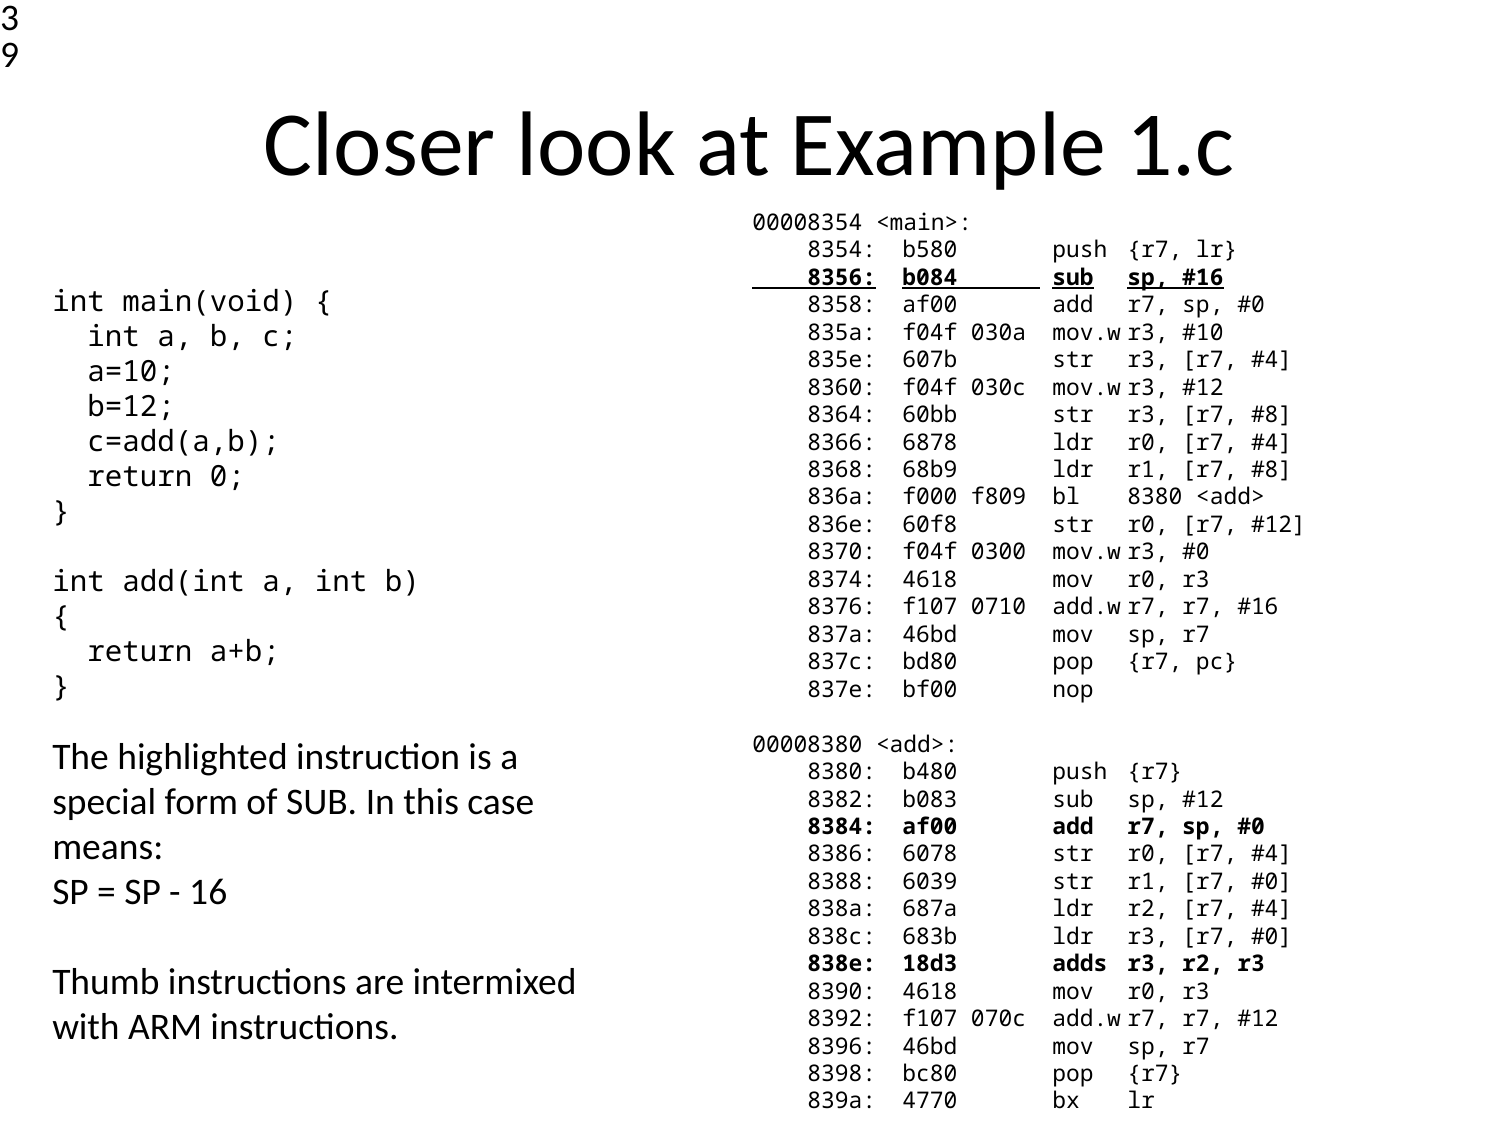

# Closer look at Example 1.c
00008354 <main>:
 8354:	b580 	push	{r7, lr}
 8356:	b084 	sub	sp, #16
 8358:	af00 	add	r7, sp, #0
 835a:	f04f 030a 	mov.w	r3, #10
 835e:	607b 	str	r3, [r7, #4]
 8360:	f04f 030c 	mov.w	r3, #12
 8364:	60bb 	str	r3, [r7, #8]
 8366:	6878 	ldr	r0, [r7, #4]
 8368:	68b9 	ldr	r1, [r7, #8]
 836a:	f000 f809 	bl	8380 <add>
 836e:	60f8 	str	r0, [r7, #12]
 8370:	f04f 0300 	mov.w	r3, #0
 8374:	4618 	mov	r0, r3
 8376:	f107 0710 	add.w	r7, r7, #16
 837a:	46bd 	mov	sp, r7
 837c:	bd80 	pop	{r7, pc}
 837e:	bf00 	nop
00008380 <add>:
 8380:	b480 	push	{r7}
 8382:	b083 	sub	sp, #12
 8384:	af00 	add	r7, sp, #0
 8386:	6078 	str	r0, [r7, #4]
 8388:	6039 	str	r1, [r7, #0]
 838a:	687a 	ldr	r2, [r7, #4]
 838c:	683b 	ldr	r3, [r7, #0]
 838e:	18d3 	adds	r3, r2, r3
 8390:	4618 	mov	r0, r3
 8392:	f107 070c 	add.w	r7, r7, #12
 8396:	46bd 	mov	sp, r7
 8398:	bc80 	pop	{r7}
 839a:	4770 	bx	lr
int main(void) {
 int a, b, c;
 a=10;
 b=12;
 c=add(a,b);
 return 0;
}
int add(int a, int b)
{
 return a+b;
}
The highlighted instruction is a special form of SUB. In this case means:
SP = SP - 16
Thumb instructions are intermixed with ARM instructions.